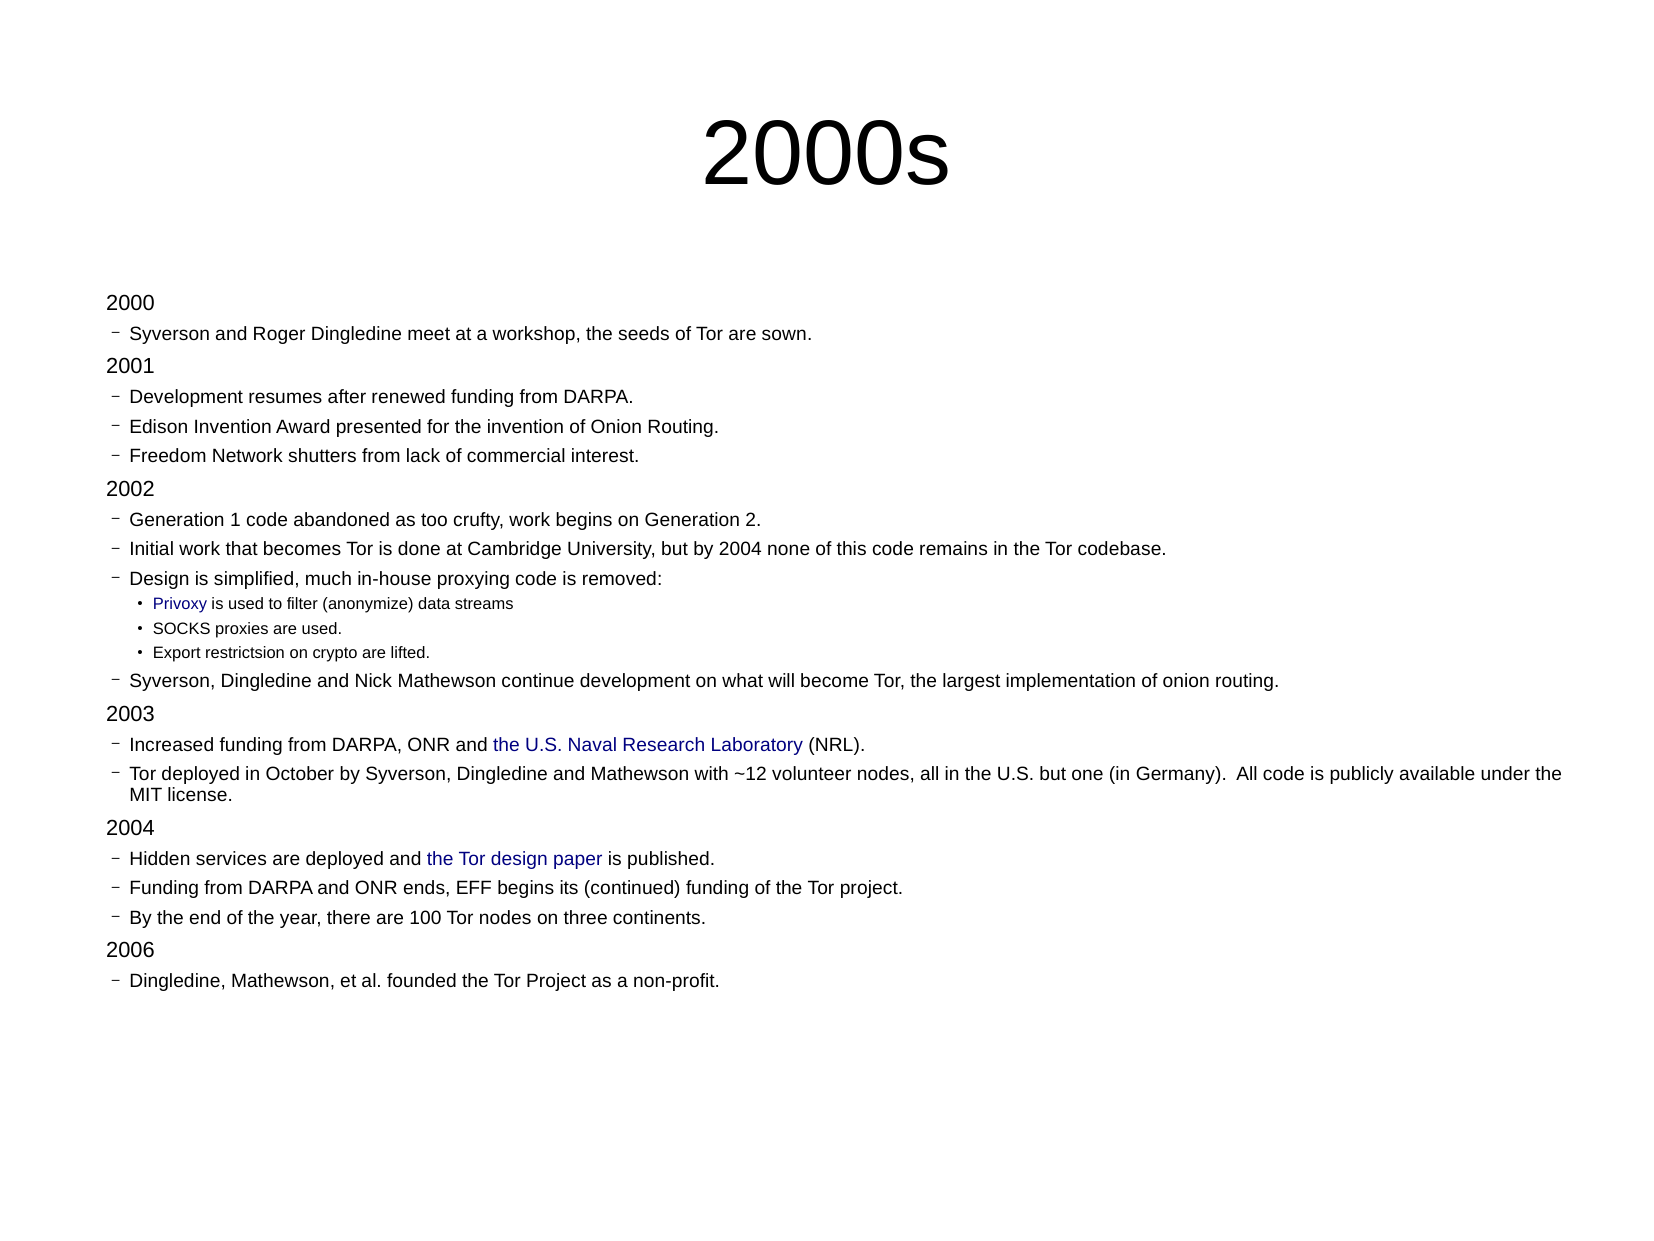

# 2000s
2000
Syverson and Roger Dingledine meet at a workshop, the seeds of Tor are sown.
2001
Development resumes after renewed funding from DARPA.
Edison Invention Award presented for the invention of Onion Routing.
Freedom Network shutters from lack of commercial interest.
2002
Generation 1 code abandoned as too crufty, work begins on Generation 2.
Initial work that becomes Tor is done at Cambridge University, but by 2004 none of this code remains in the Tor codebase.
Design is simplified, much in-house proxying code is removed:
Privoxy is used to filter (anonymize) data streams
SOCKS proxies are used.
Export restrictsion on crypto are lifted.
Syverson, Dingledine and Nick Mathewson continue development on what will become Tor, the largest implementation of onion routing.
2003
Increased funding from DARPA, ONR and the U.S. Naval Research Laboratory (NRL).
Tor deployed in October by Syverson, Dingledine and Mathewson with ~12 volunteer nodes, all in the U.S. but one (in Germany). All code is publicly available under the MIT license.
2004
Hidden services are deployed and the Tor design paper is published.
Funding from DARPA and ONR ends, EFF begins its (continued) funding of the Tor project.
By the end of the year, there are 100 Tor nodes on three continents.
2006
Dingledine, Mathewson, et al. founded the Tor Project as a non-profit.